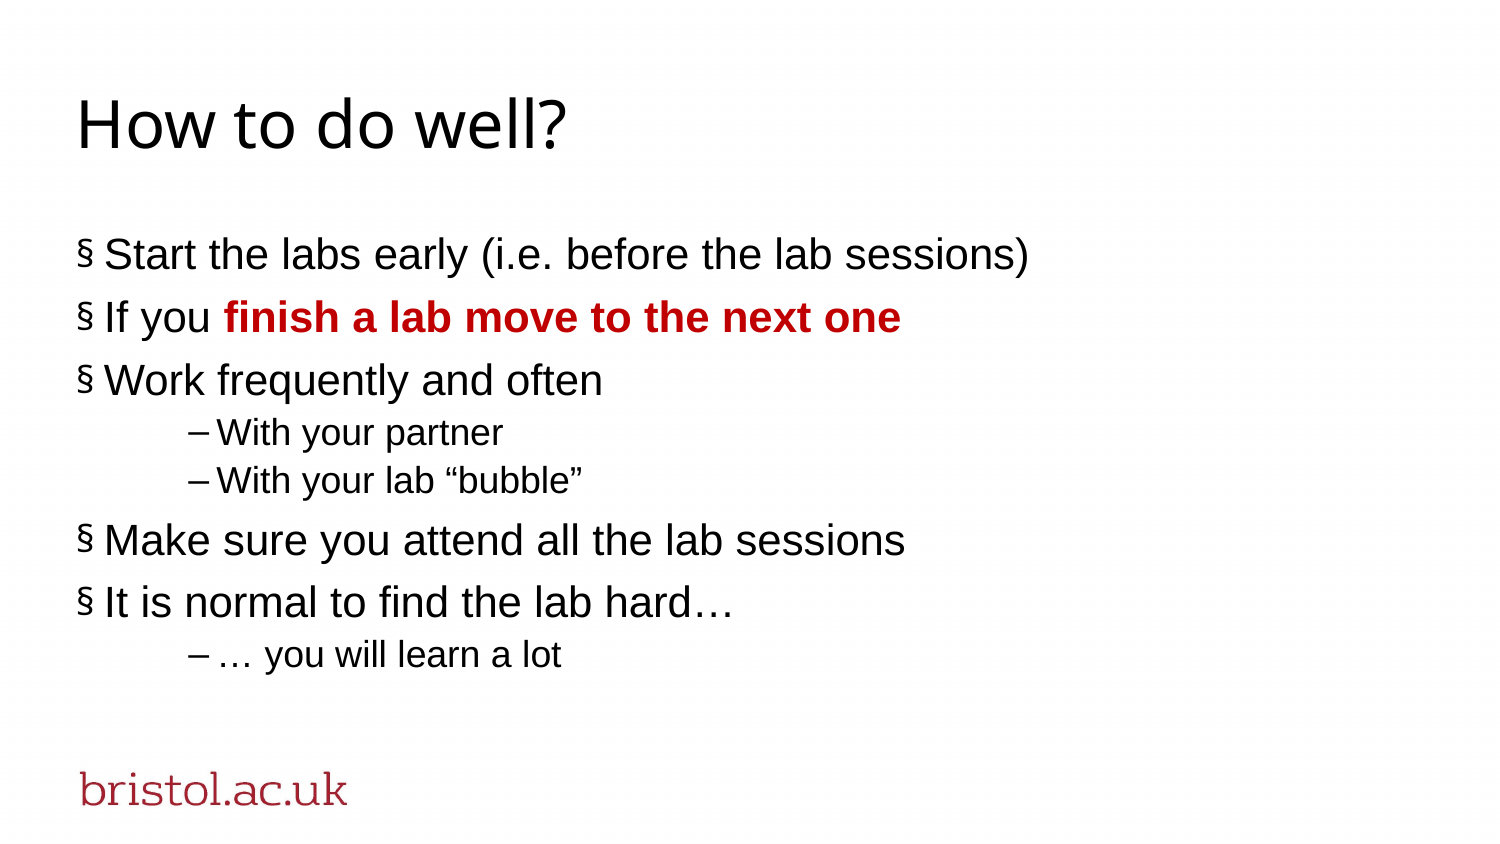

# How to do well?
Start the labs early (i.e. before the lab sessions)
If you finish a lab move to the next one
Work frequently and often
With your partner
With your lab “bubble”
Make sure you attend all the lab sessions
It is normal to find the lab hard…
… you will learn a lot